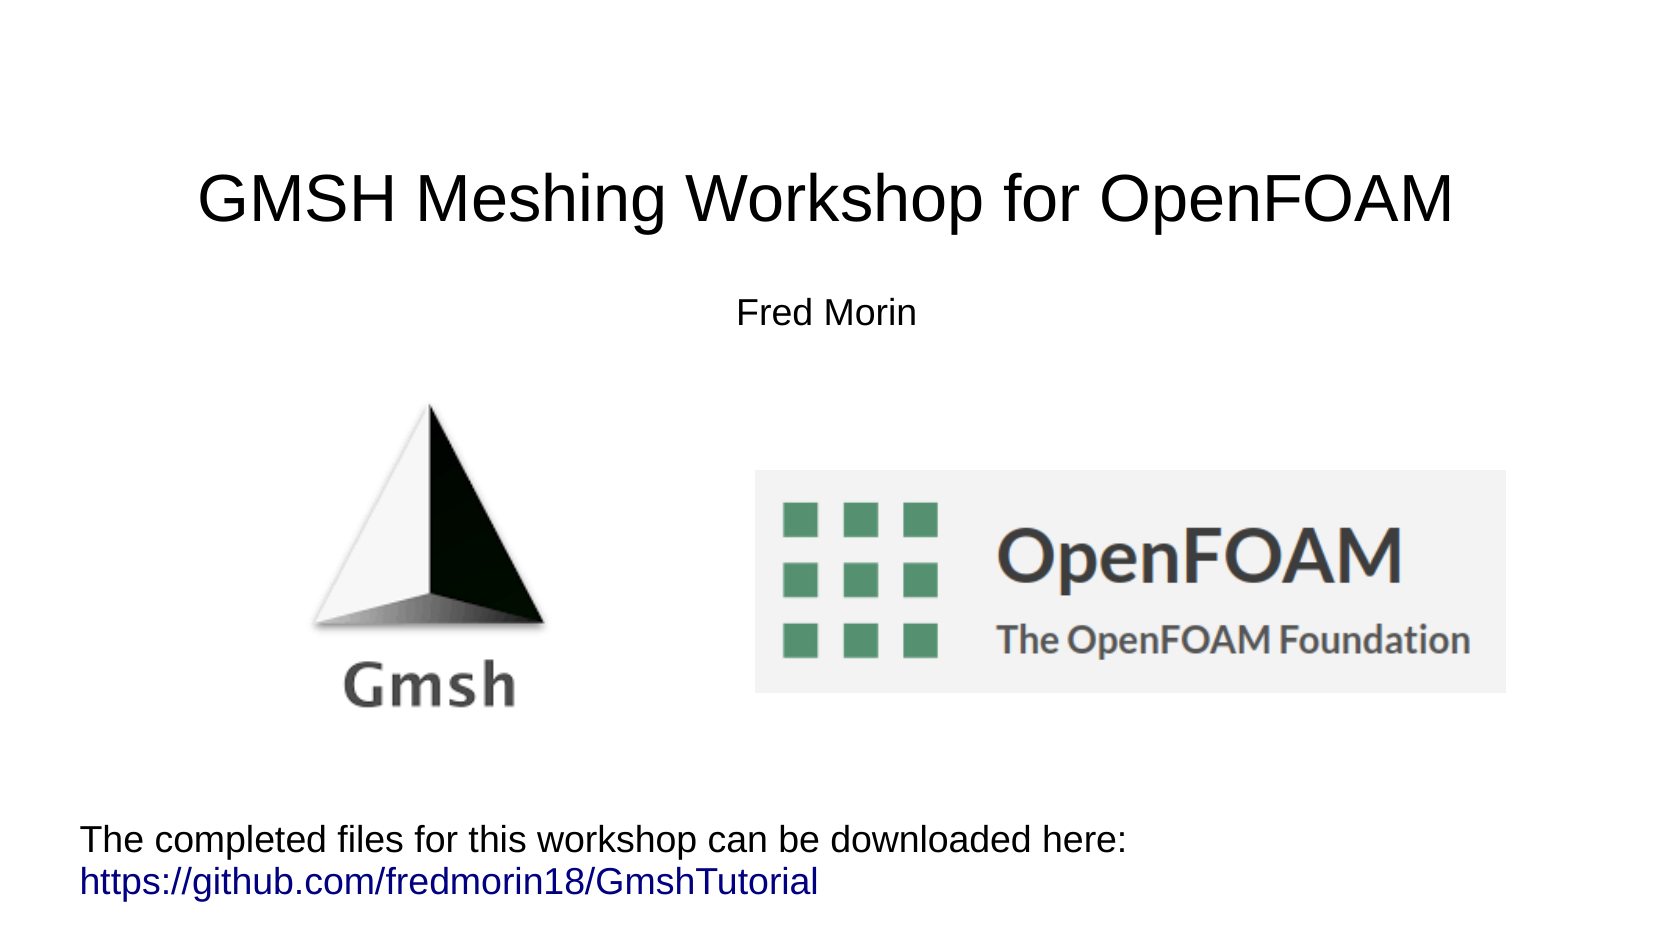

# GMSH Meshing Workshop for OpenFOAM
Fred Morin
The completed files for this workshop can be downloaded here:
https://github.com/fredmorin18/GmshTutorial